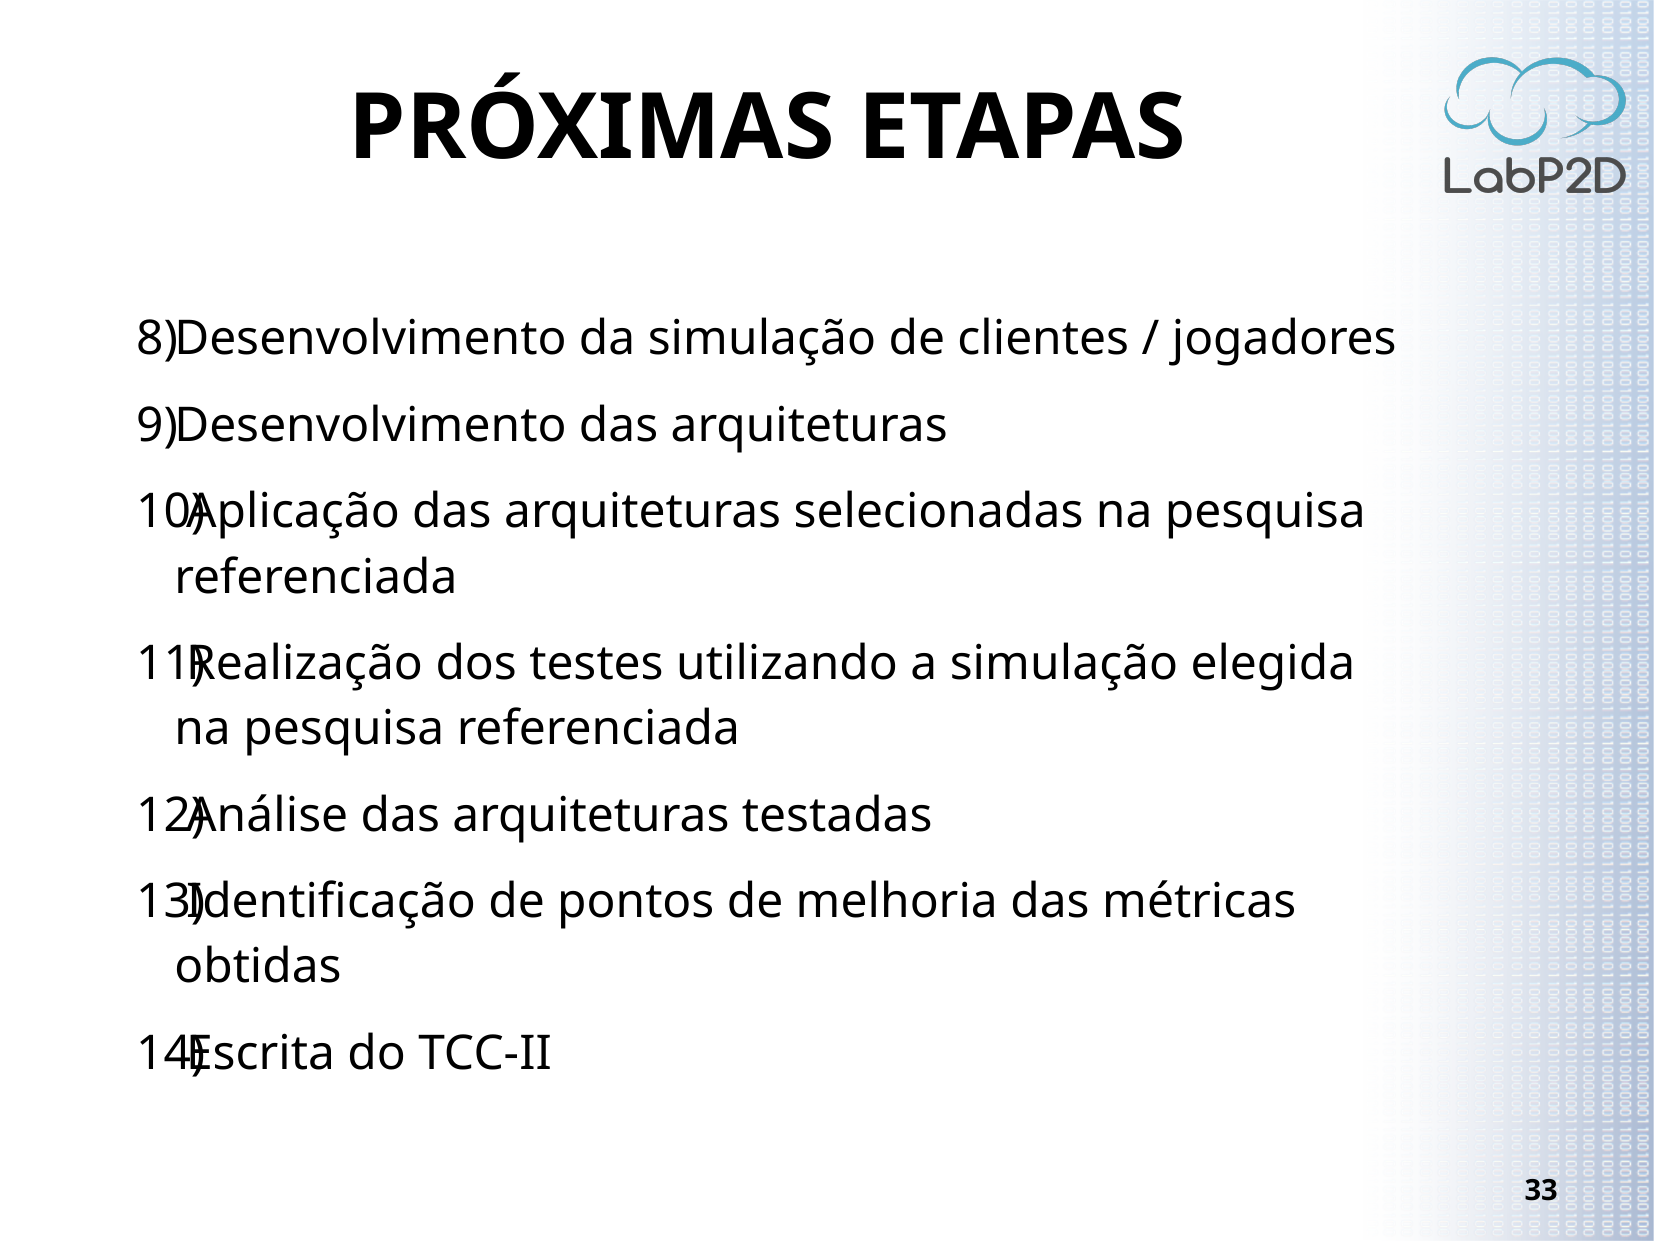

# PRÓXIMAS ETAPAS
Desenvolvimento da simulação de clientes / jogadores
Desenvolvimento das arquiteturas
Aplicação das arquiteturas selecionadas na pesquisa referenciada
Realização dos testes utilizando a simulação elegida na pesquisa referenciada
Análise das arquiteturas testadas
Identificação de pontos de melhoria das métricas obtidas
Escrita do TCC-II
33